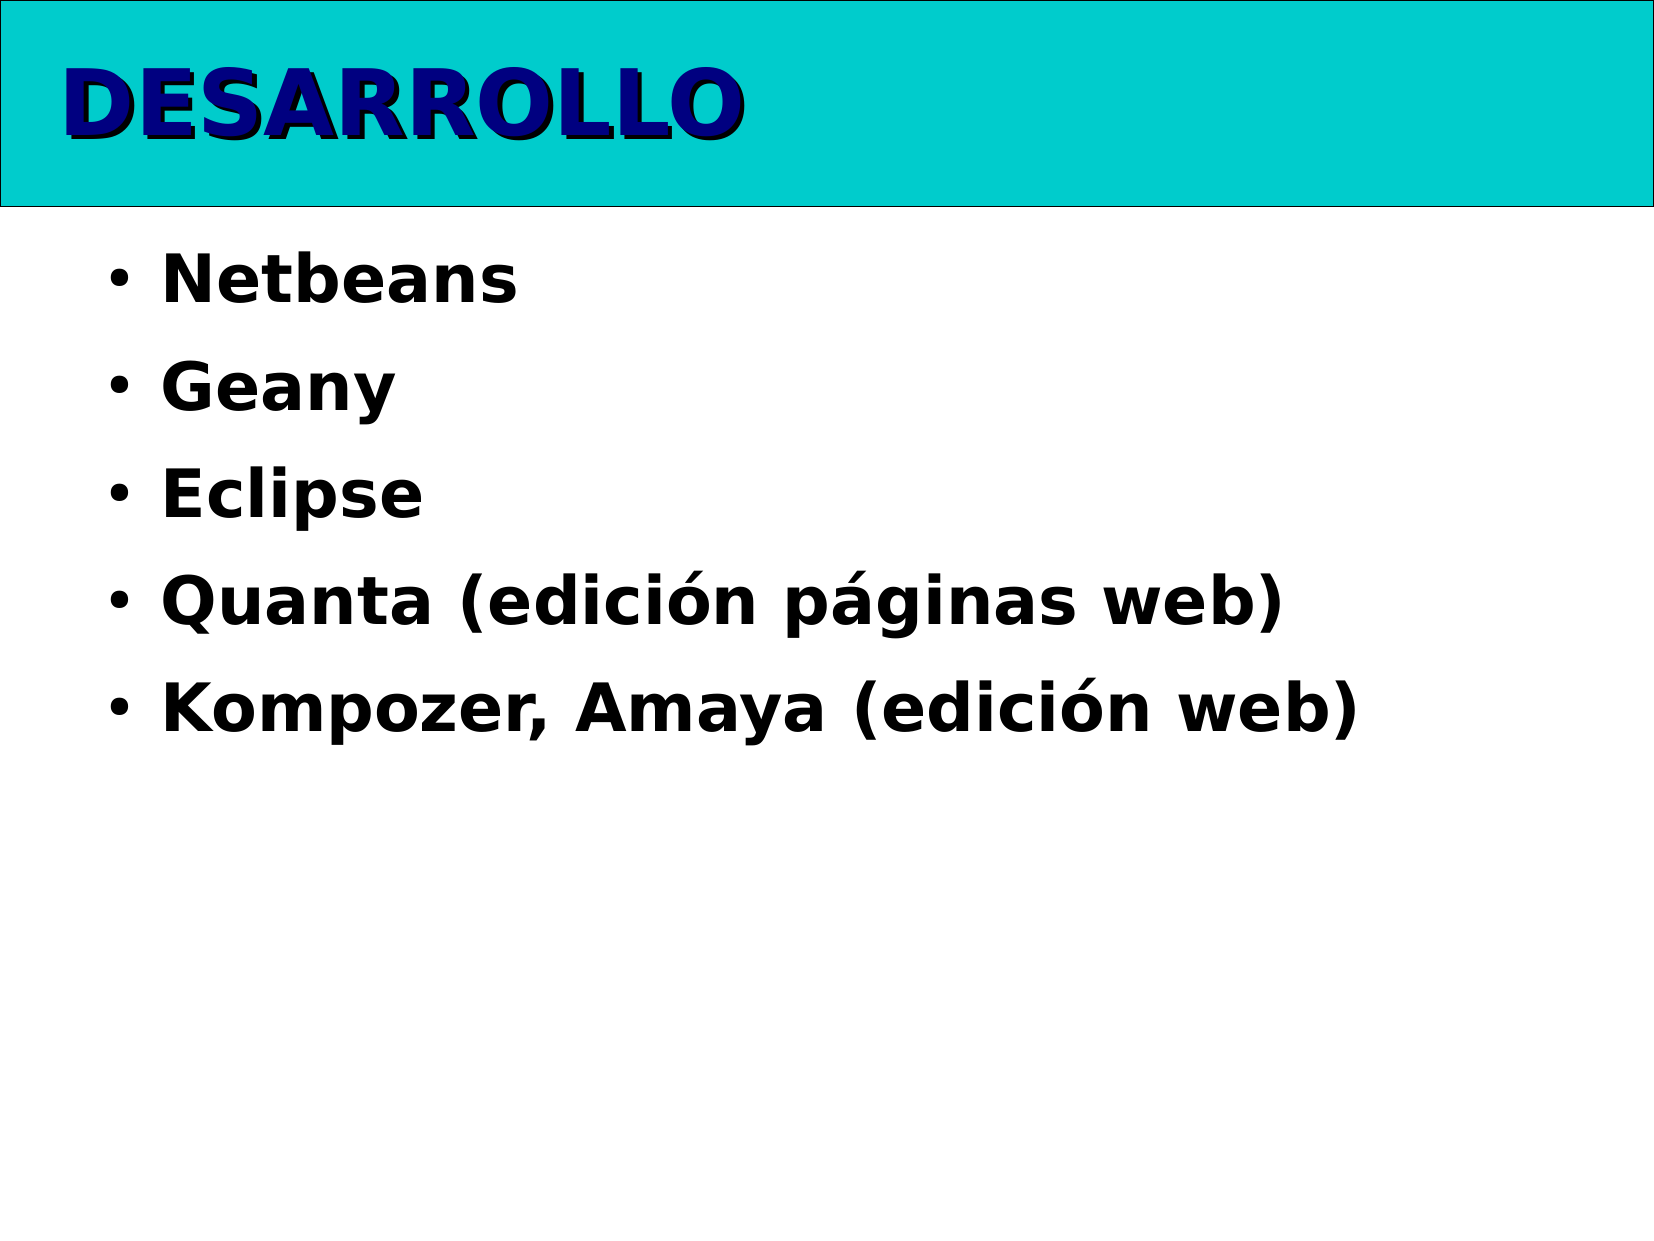

# DESARROLLO
Netbeans
Geany
Eclipse
Quanta (edición páginas web)
Kompozer, Amaya (edición web)